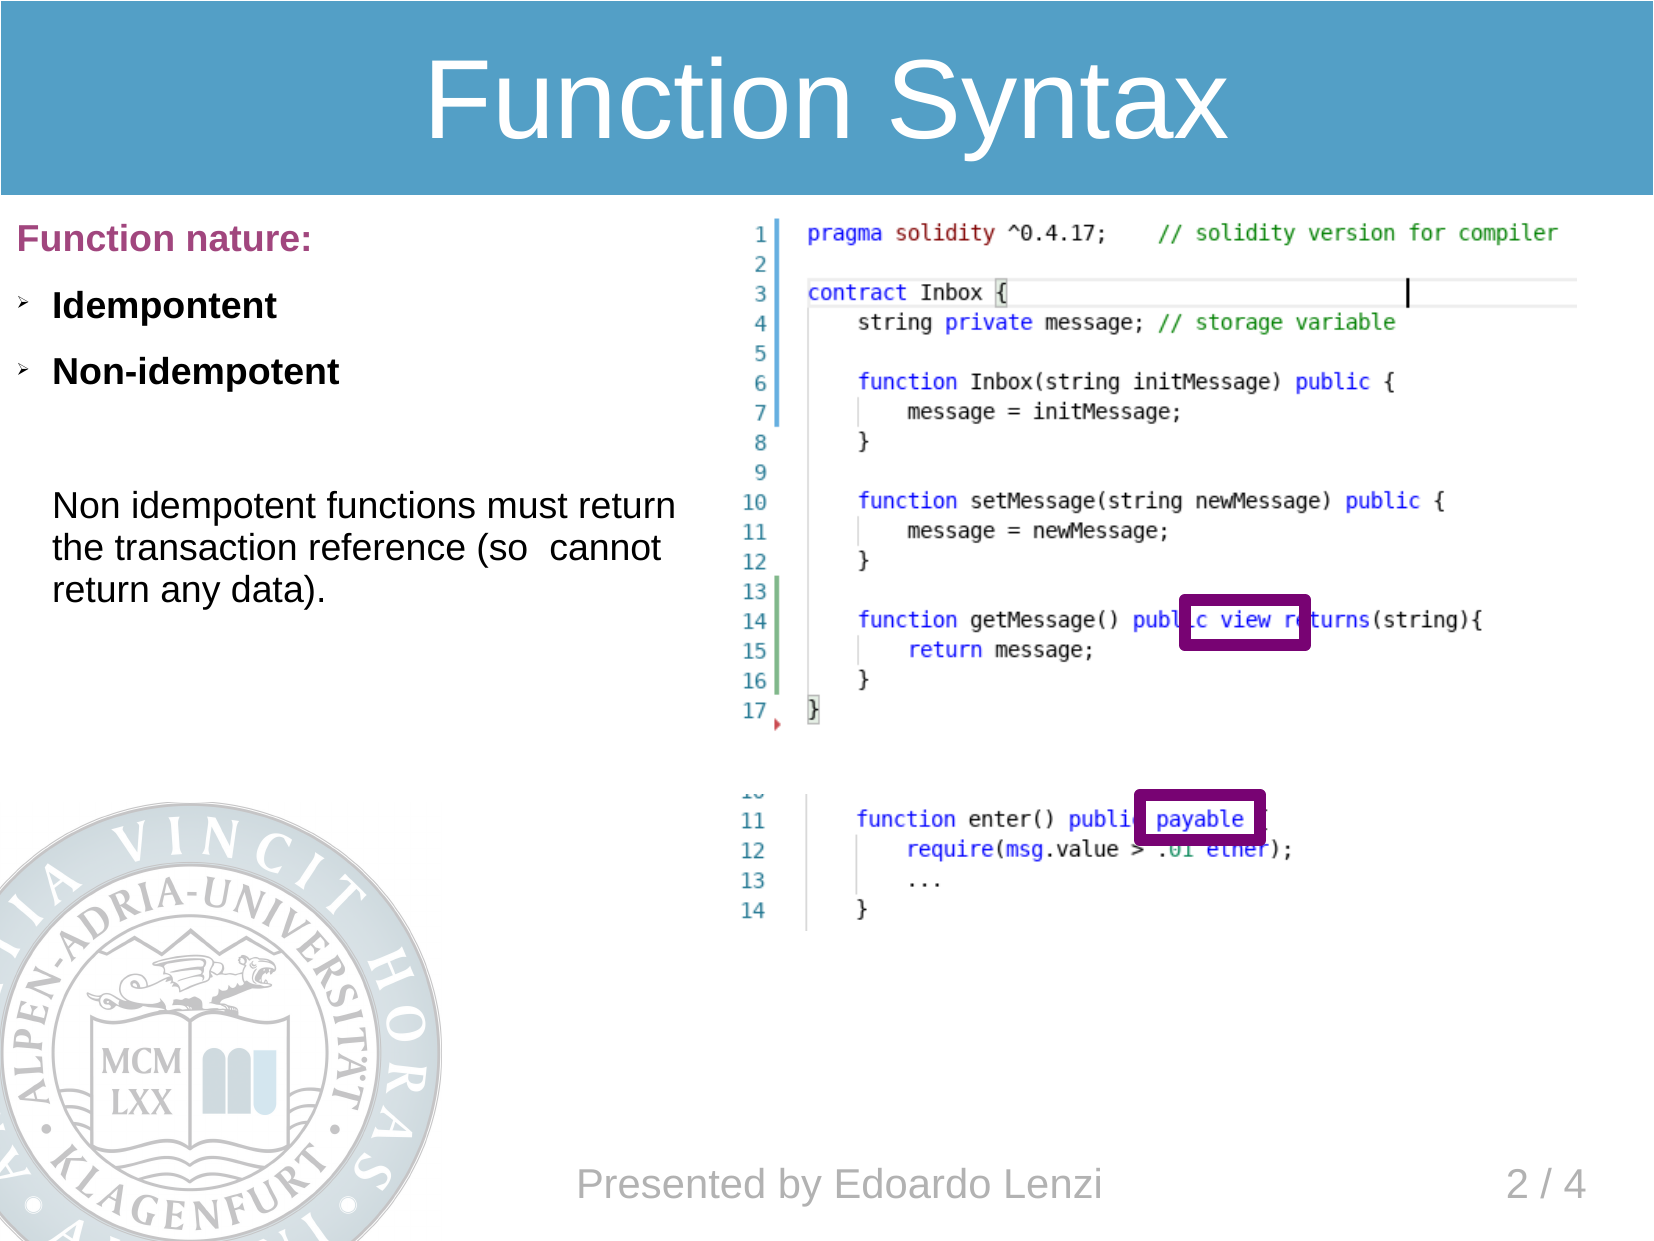

Function Syntax
Function nature:
Idempontent
Non-idempotent
Non idempotent functions must return the transaction reference (so cannot return any data).
# Presented by Edoardo Lenzi 2 / 4